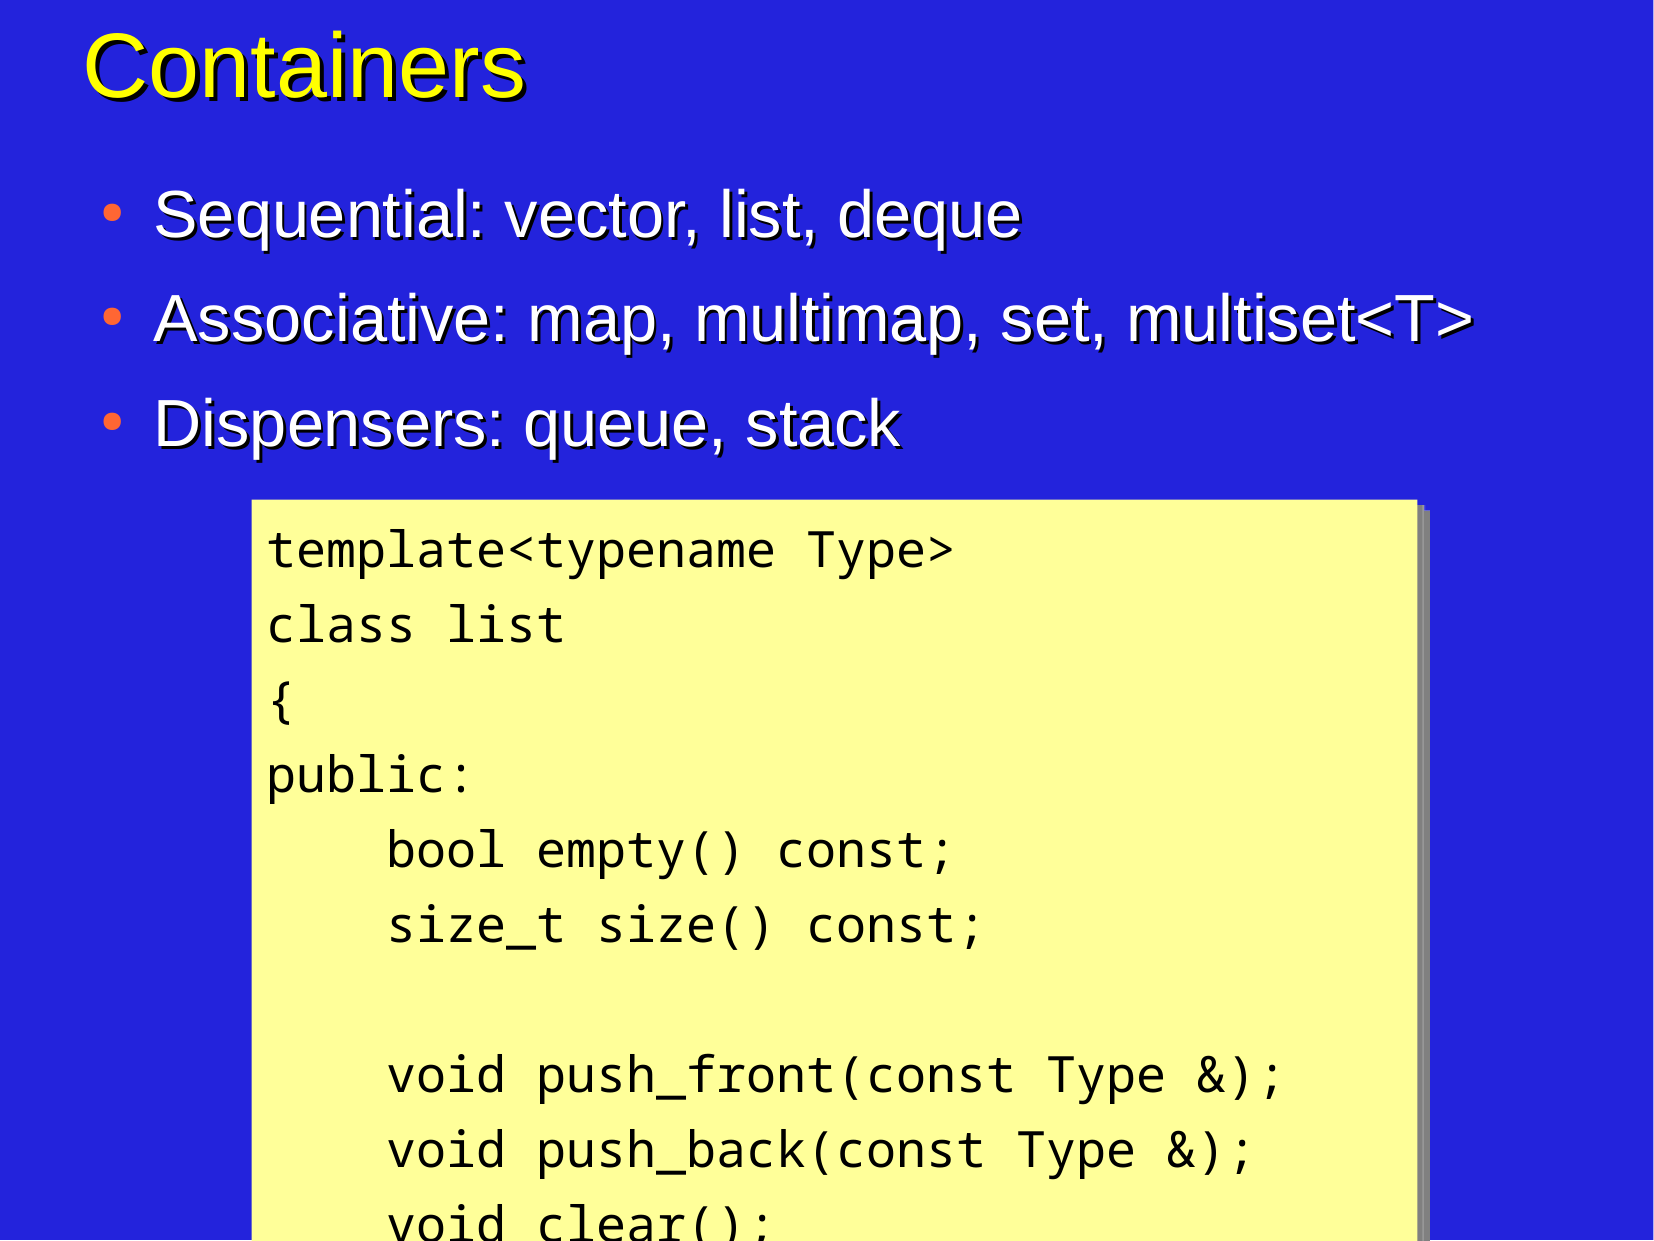

# Containers
Sequential: vector, list, deque
Associative: map, multimap, set, multiset<T>
Dispensers: queue, stack
template<typename Type>
class list
{
public:
 bool empty() const;
 size_t size() const;
 void push_front(const Type &);
 void push_back(const Type &);
 void clear();
 ...
};